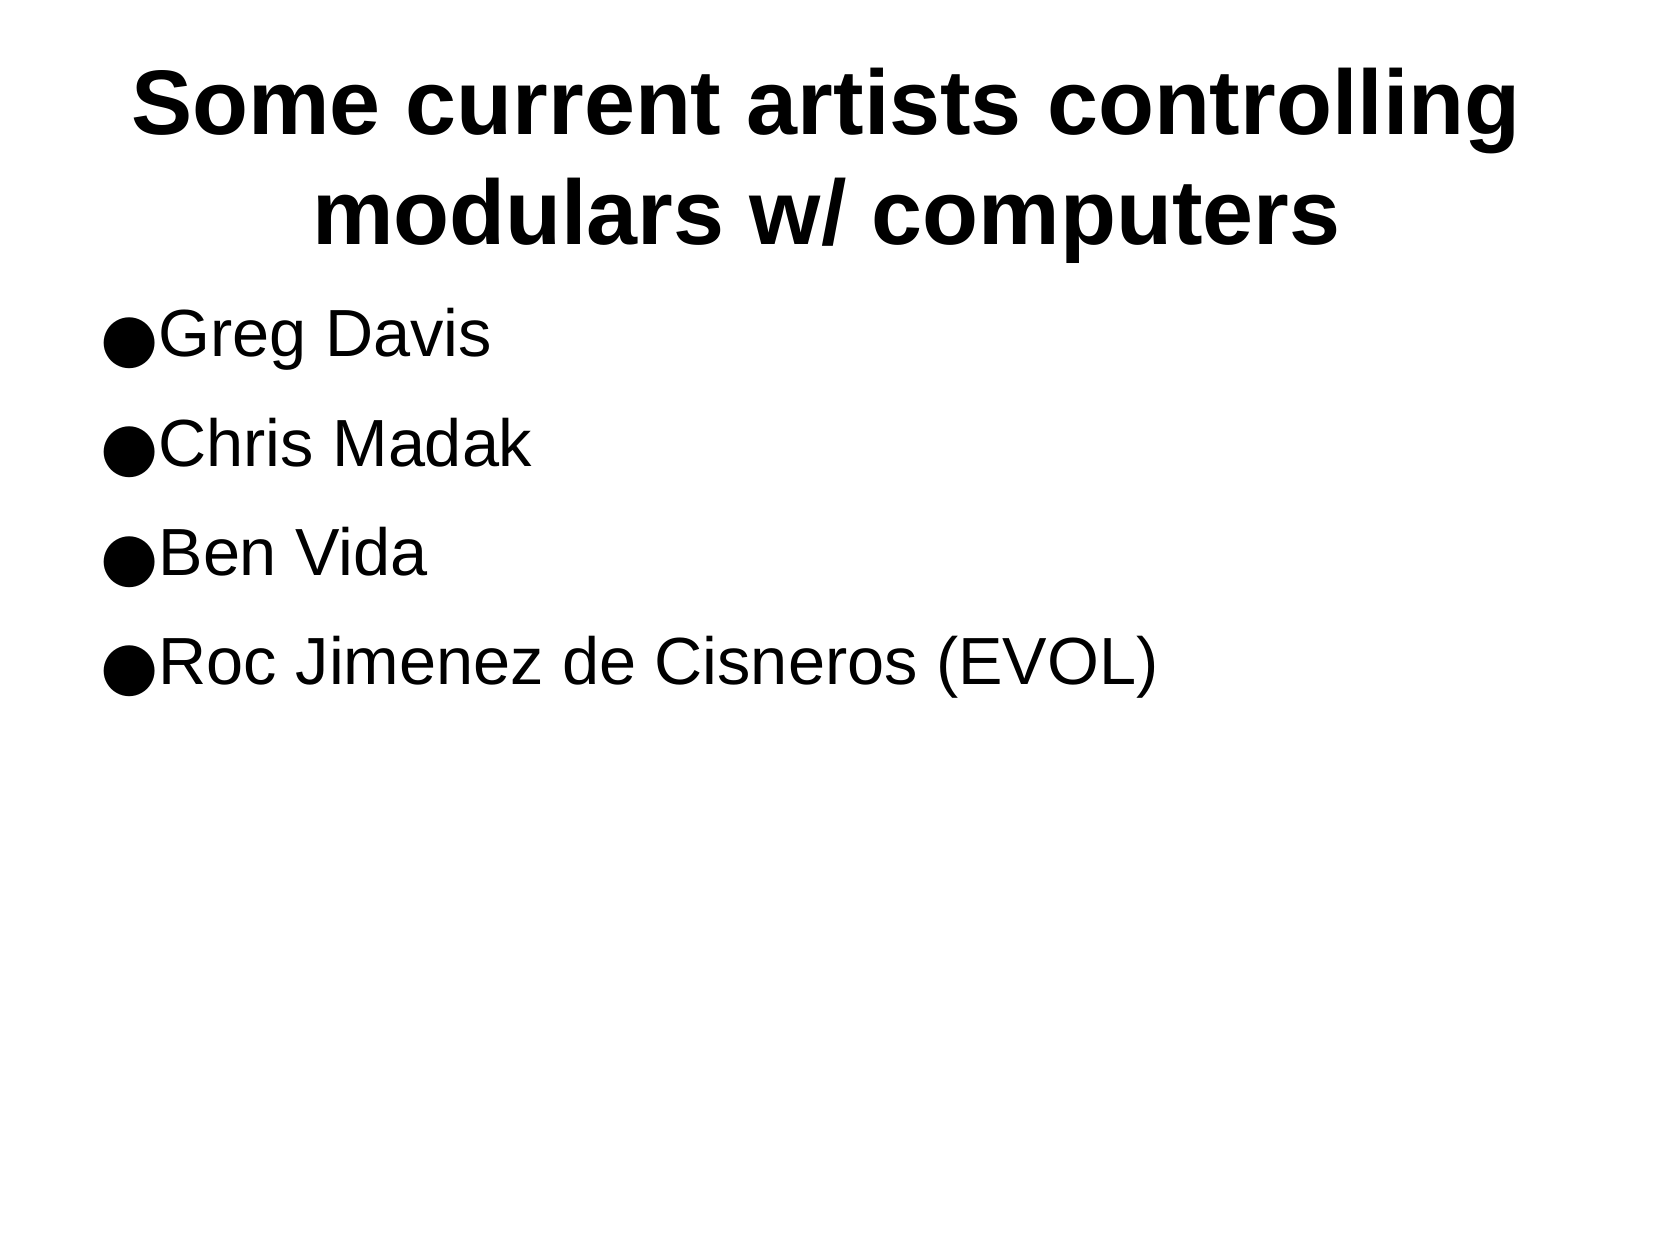

Some current artists controlling modulars w/ computers
Greg Davis
Chris Madak
Ben Vida
Roc Jimenez de Cisneros (EVOL)